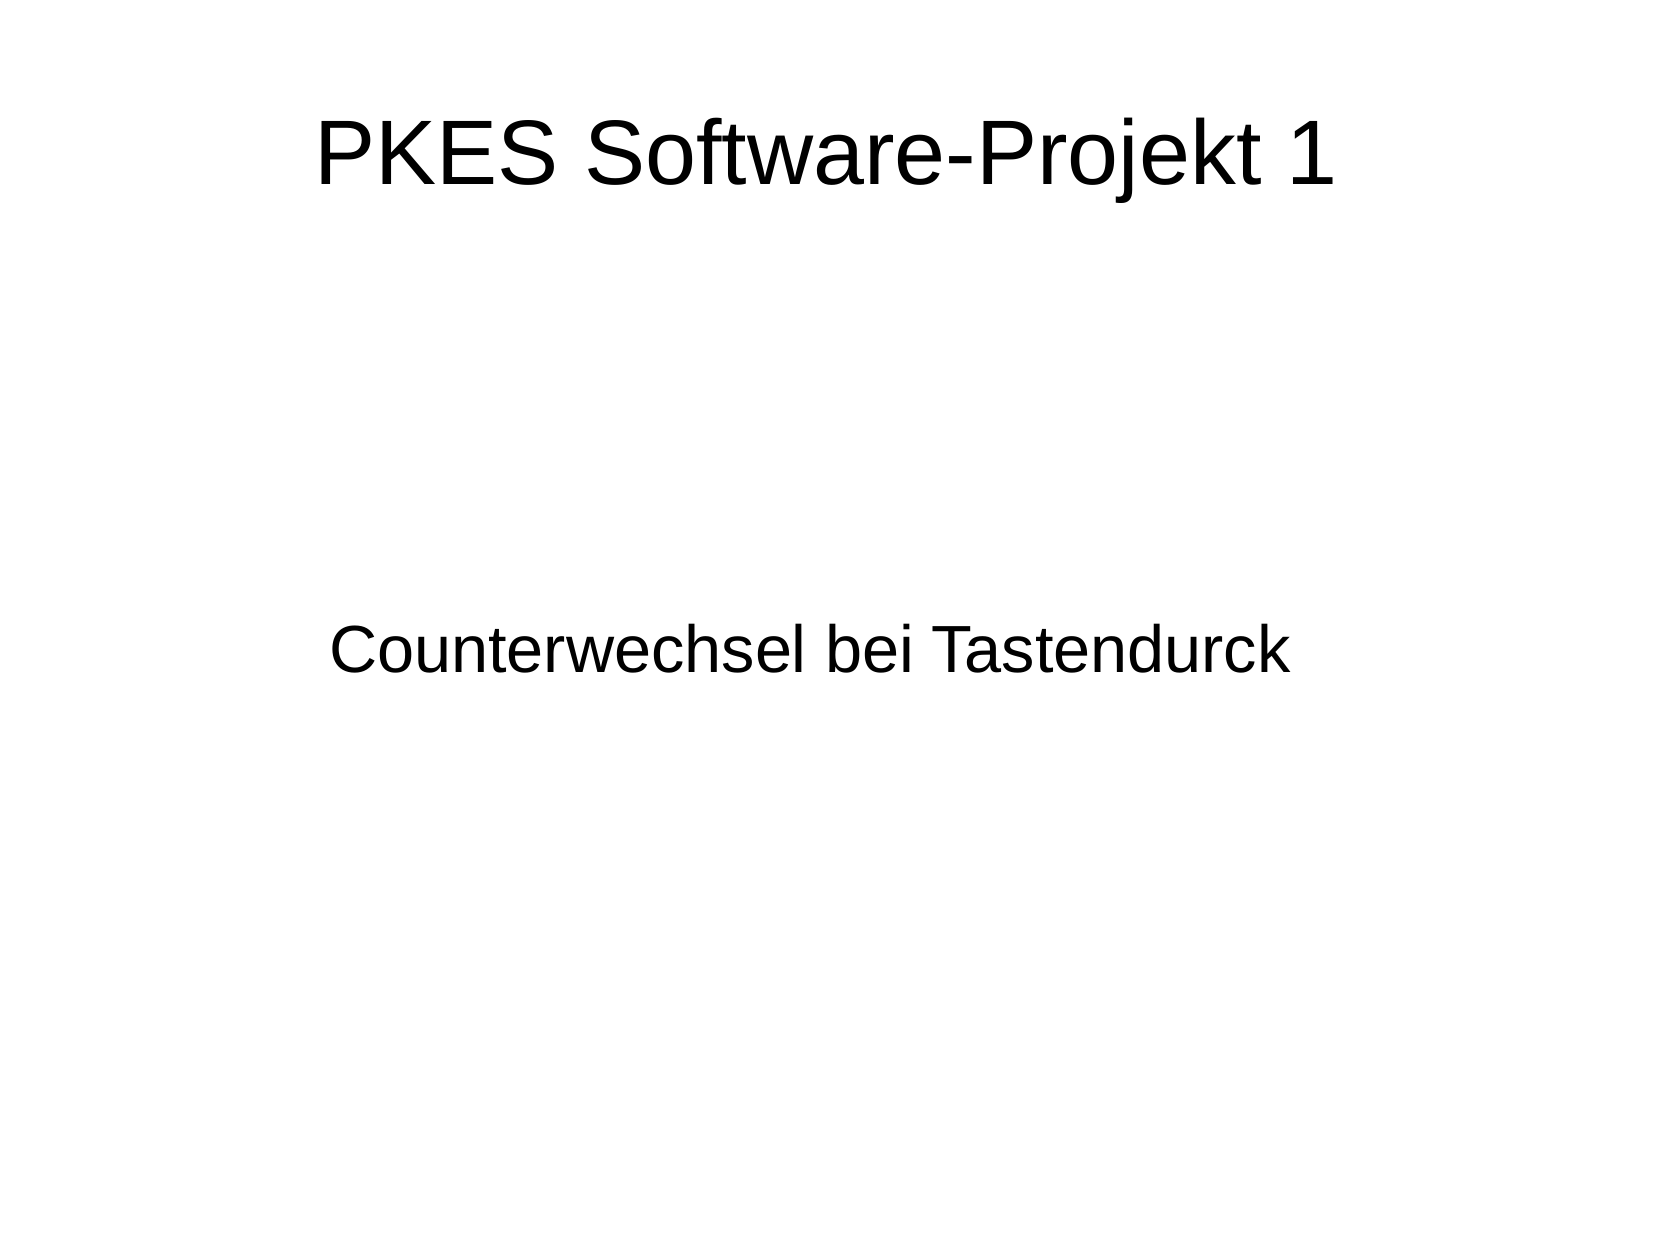

# PKES Software-Projekt 1
Counterwechsel bei Tastendurck